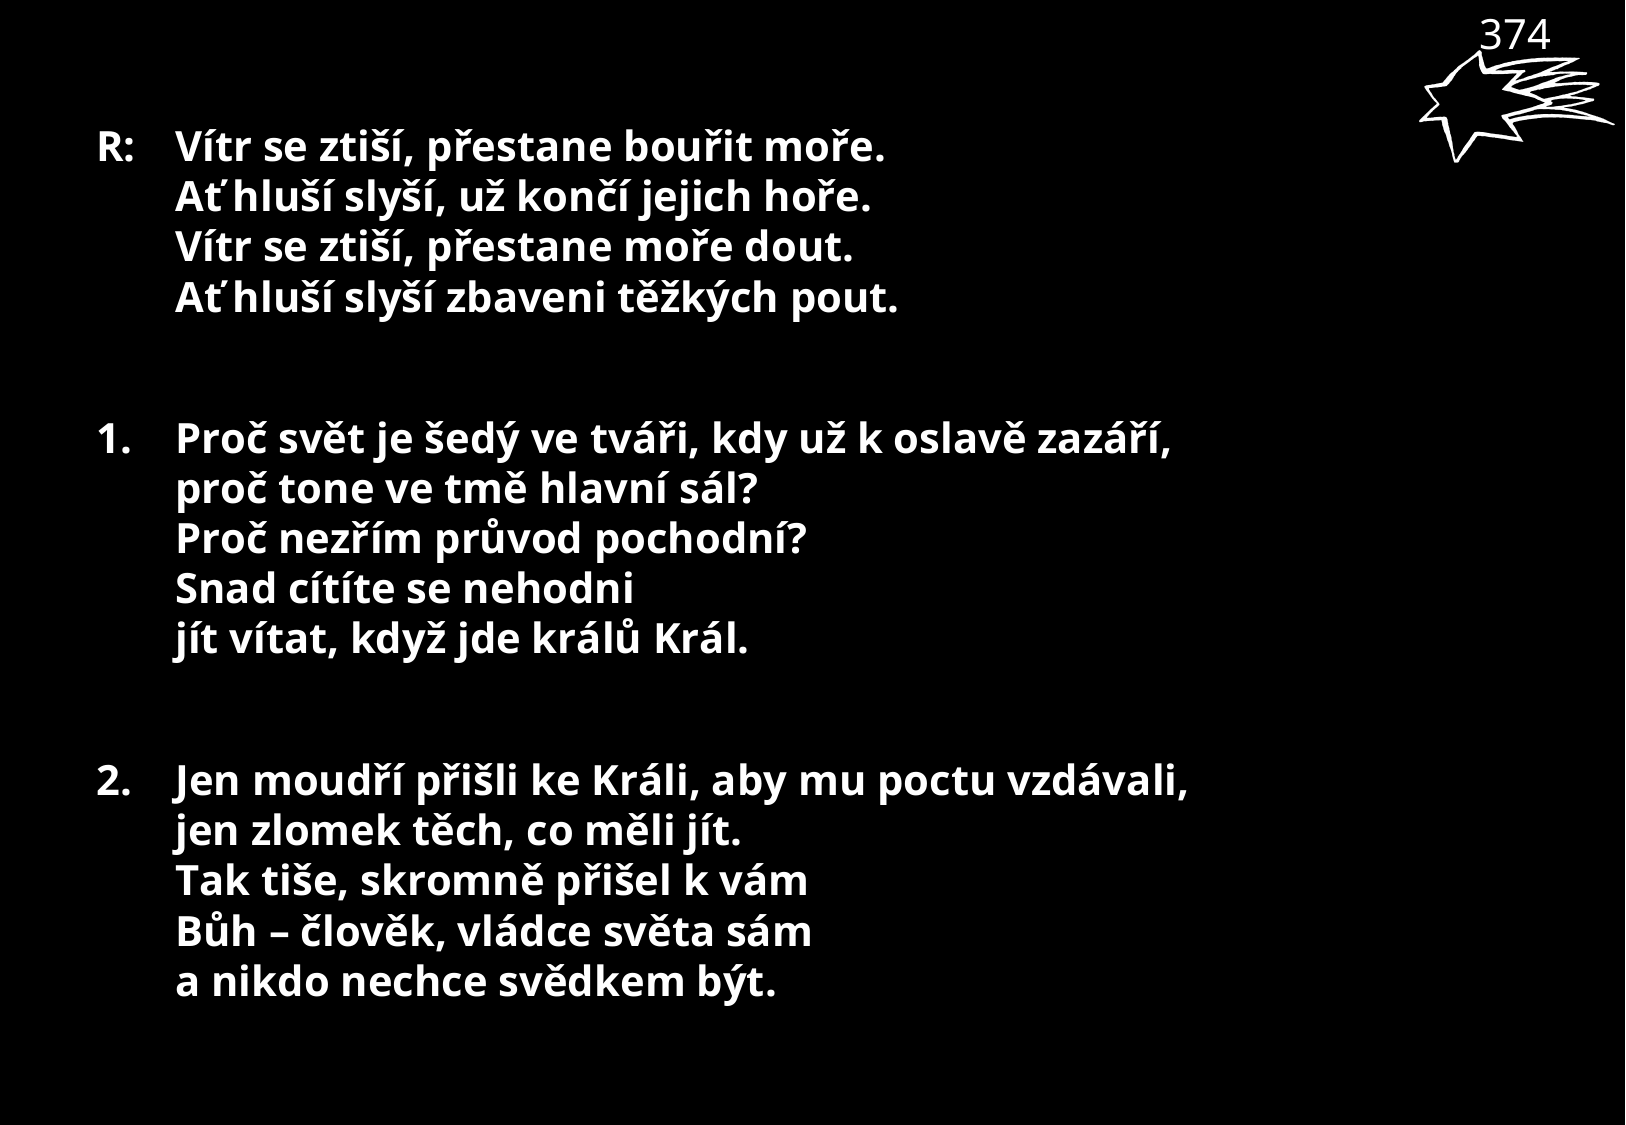

374
# R: 	Vítr se ztiší, přestane bouřit moře. Ať hluší slyší, už končí jejich hoře. Vítr se ztiší, přestane moře dout. Ať hluší slyší zbaveni těžkých pout.
1. 	Proč svět je šedý ve tváři, kdy už k oslavě zazáří,
proč tone ve tmě hlavní sál?
Proč nezřím průvod pochodní?
Snad cítíte se nehodni
jít vítat, když jde králů Král.
2. 	Jen moudří přišli ke Králi, aby mu poctu vzdávali,
jen zlomek těch, co měli jít.
Tak tiše, skromně přišel k vám
Bůh – člověk, vládce světa sám
a nikdo nechce svědkem být.